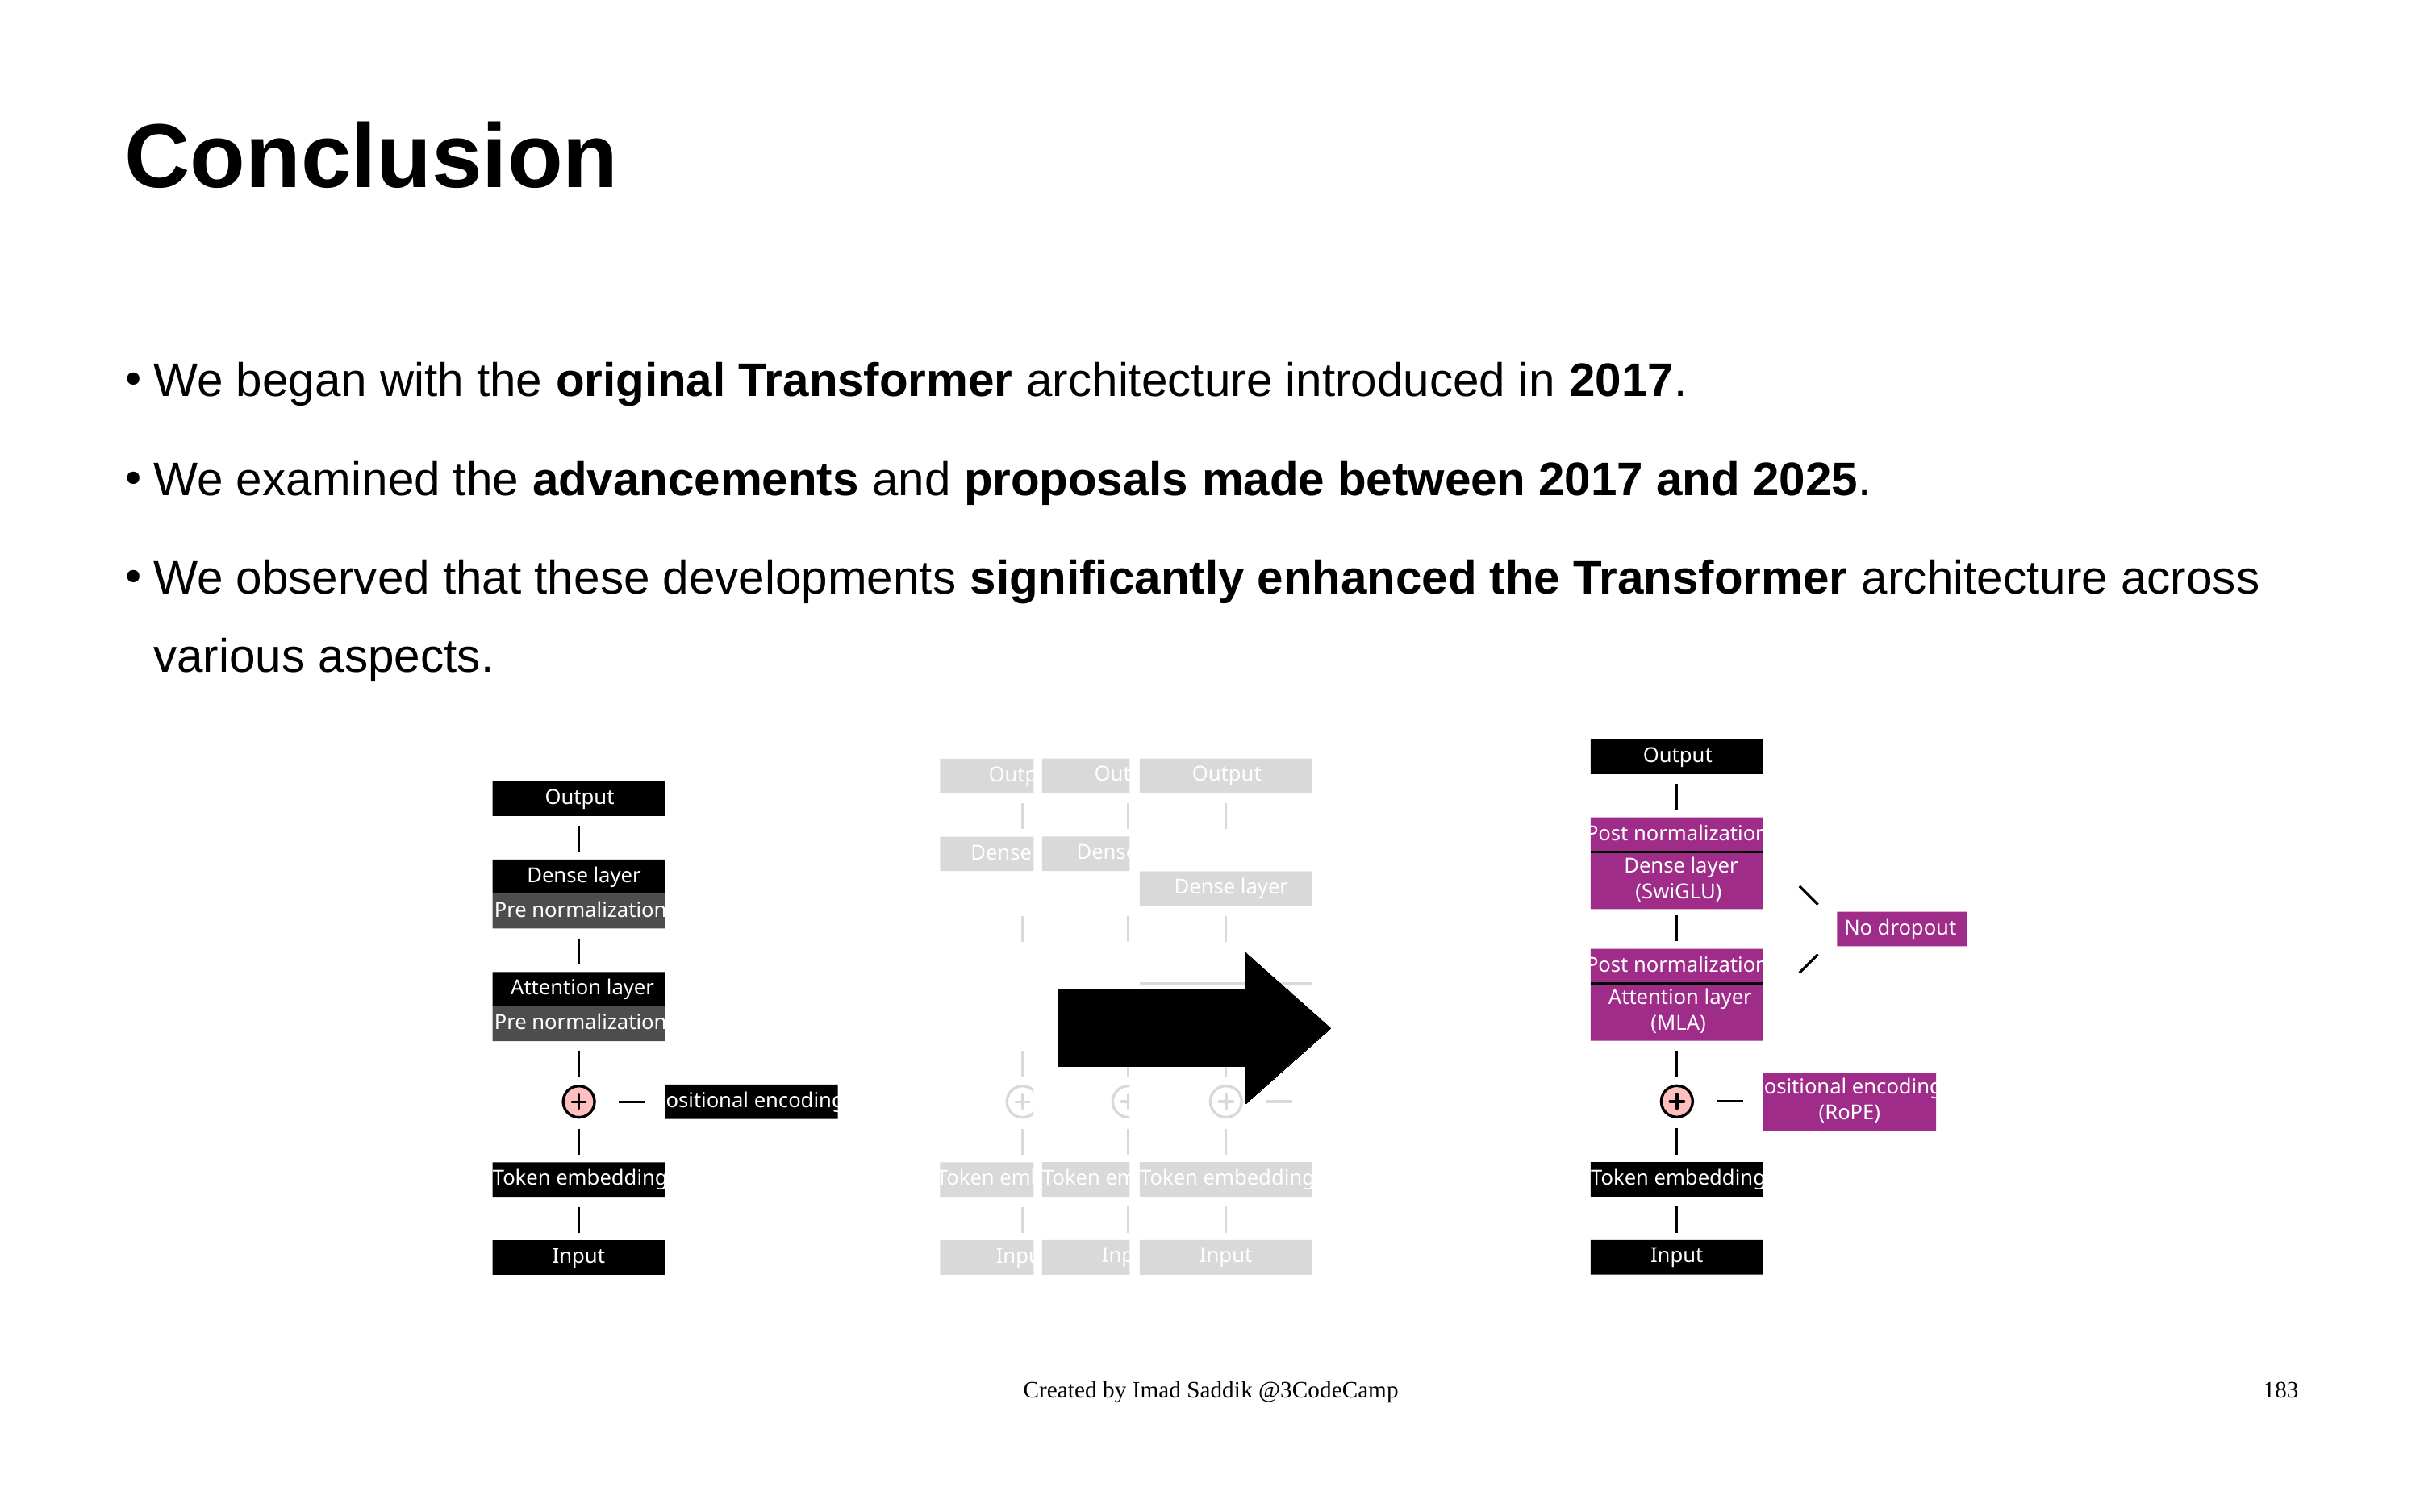

Conclusion
We began with the original Transformer architecture introduced in 2017.
We examined the advancements and proposals made between 2017 and 2025.
We observed that these developments significantly enhanced the Transformer architecture across various aspects.
Created by Imad Saddik @3CodeCamp
183